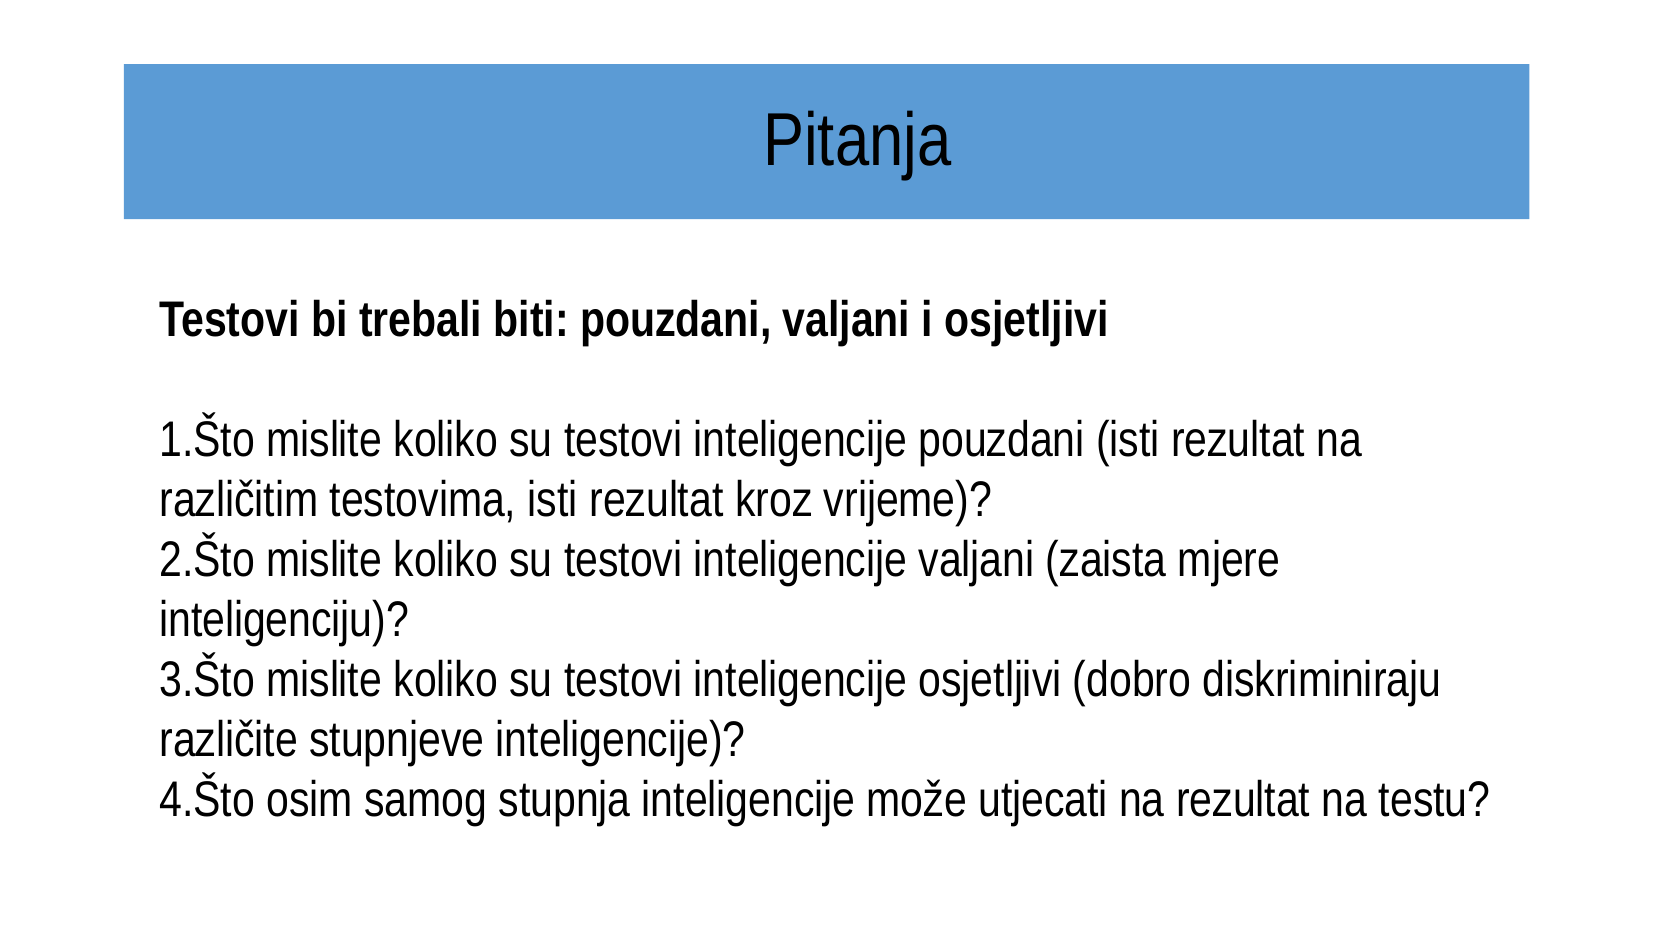

# Pitanja
Testovi bi trebali biti: pouzdani, valjani i osjetljivi
Što mislite koliko su testovi inteligencije pouzdani (isti rezultat na različitim testovima, isti rezultat kroz vrijeme)?
Što mislite koliko su testovi inteligencije valjani (zaista mjere inteligenciju)?
Što mislite koliko su testovi inteligencije osjetljivi (dobro diskriminiraju različite stupnjeve inteligencije)?
Što osim samog stupnja inteligencije može utjecati na rezultat na testu?